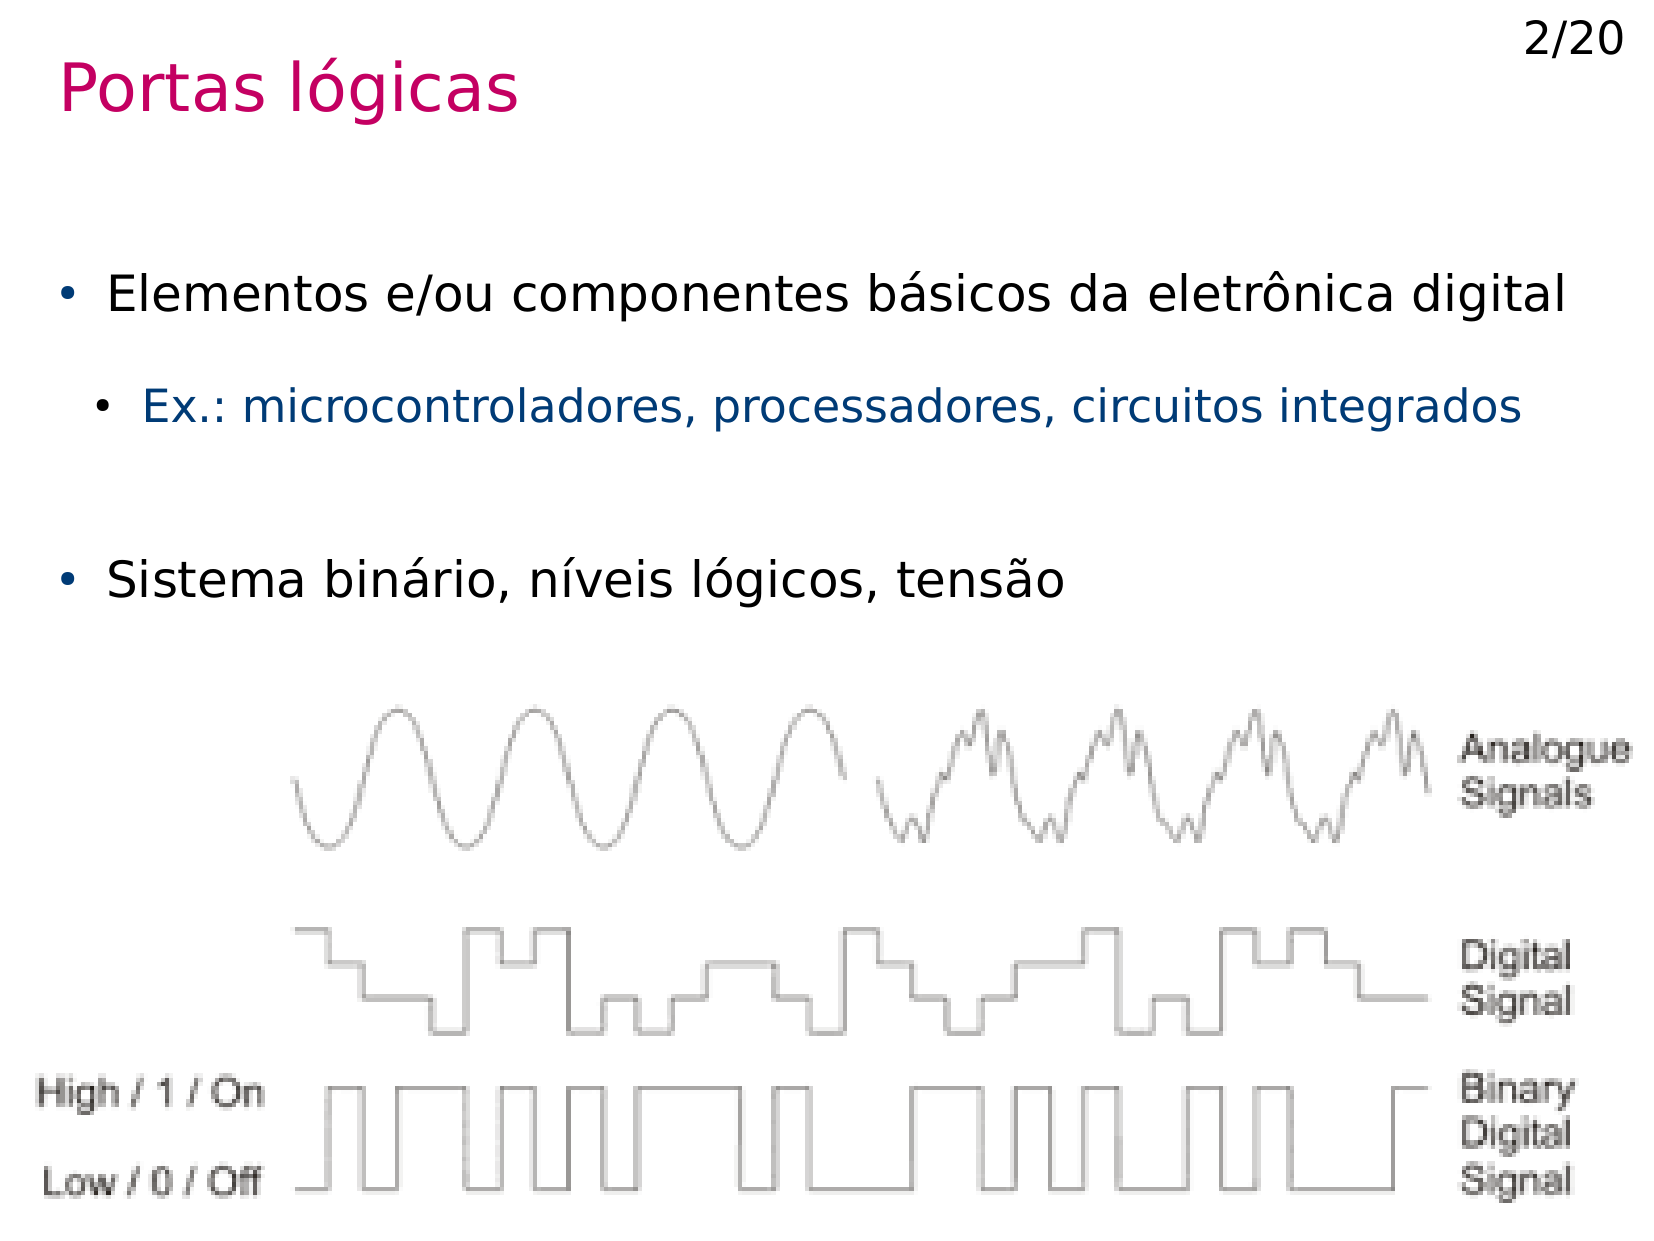

2
# Portas lógicas
Elementos e/ou componentes básicos da eletrônica digital
Ex.: microcontroladores, processadores, circuitos integrados
Sistema binário, níveis lógicos, tensão